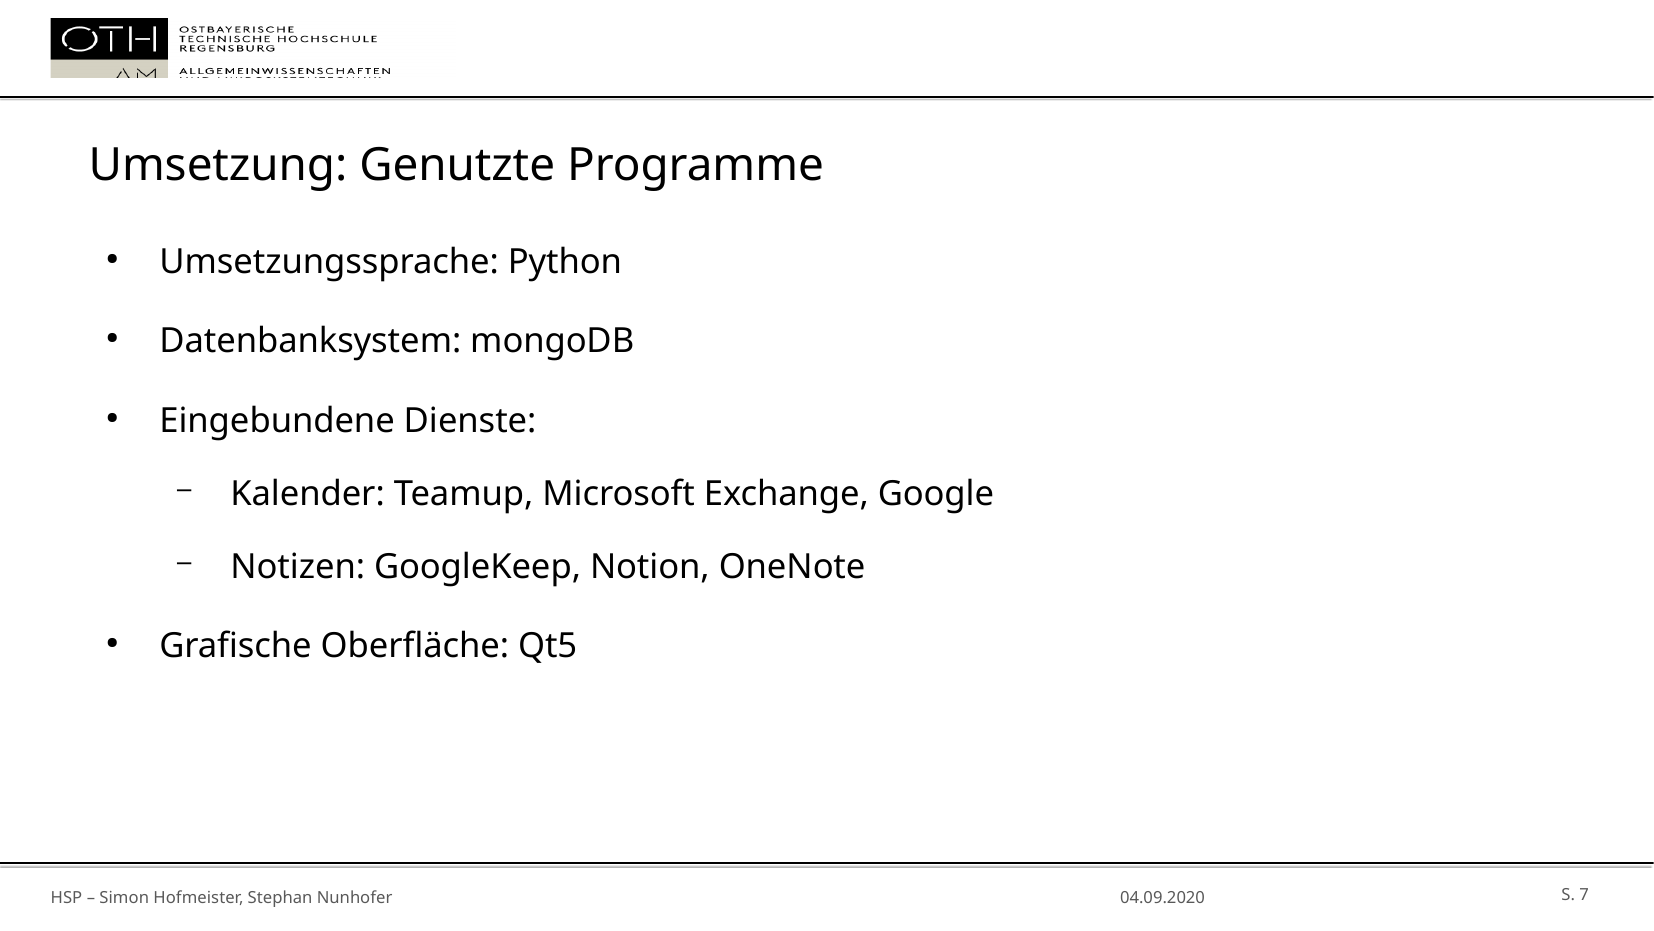

# Umsetzung: Genutzte Programme
Umsetzungssprache: Python
Datenbanksystem: mongoDB
Eingebundene Dienste:
Kalender: Teamup, Microsoft Exchange, Google
Notizen: GoogleKeep, Notion, OneNote
Grafische Oberfläche: Qt5
7
HSP - Simon Hofmeister, Stephan Nunhofer